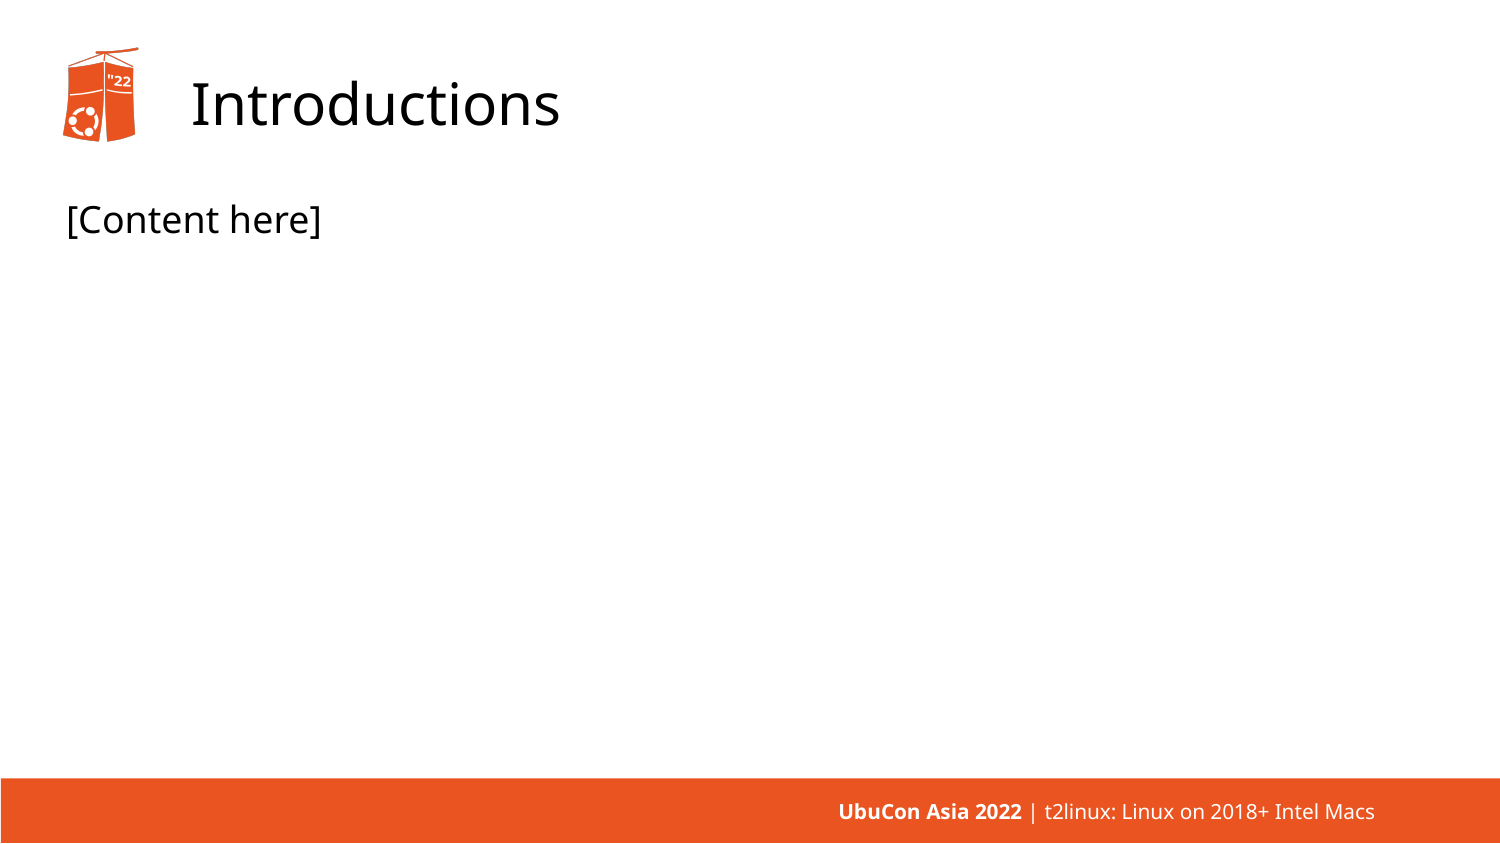

# Introductions
[Content here]
UbuCon Asia 2022 | t2linux: Linux on 2018+ Intel Macs